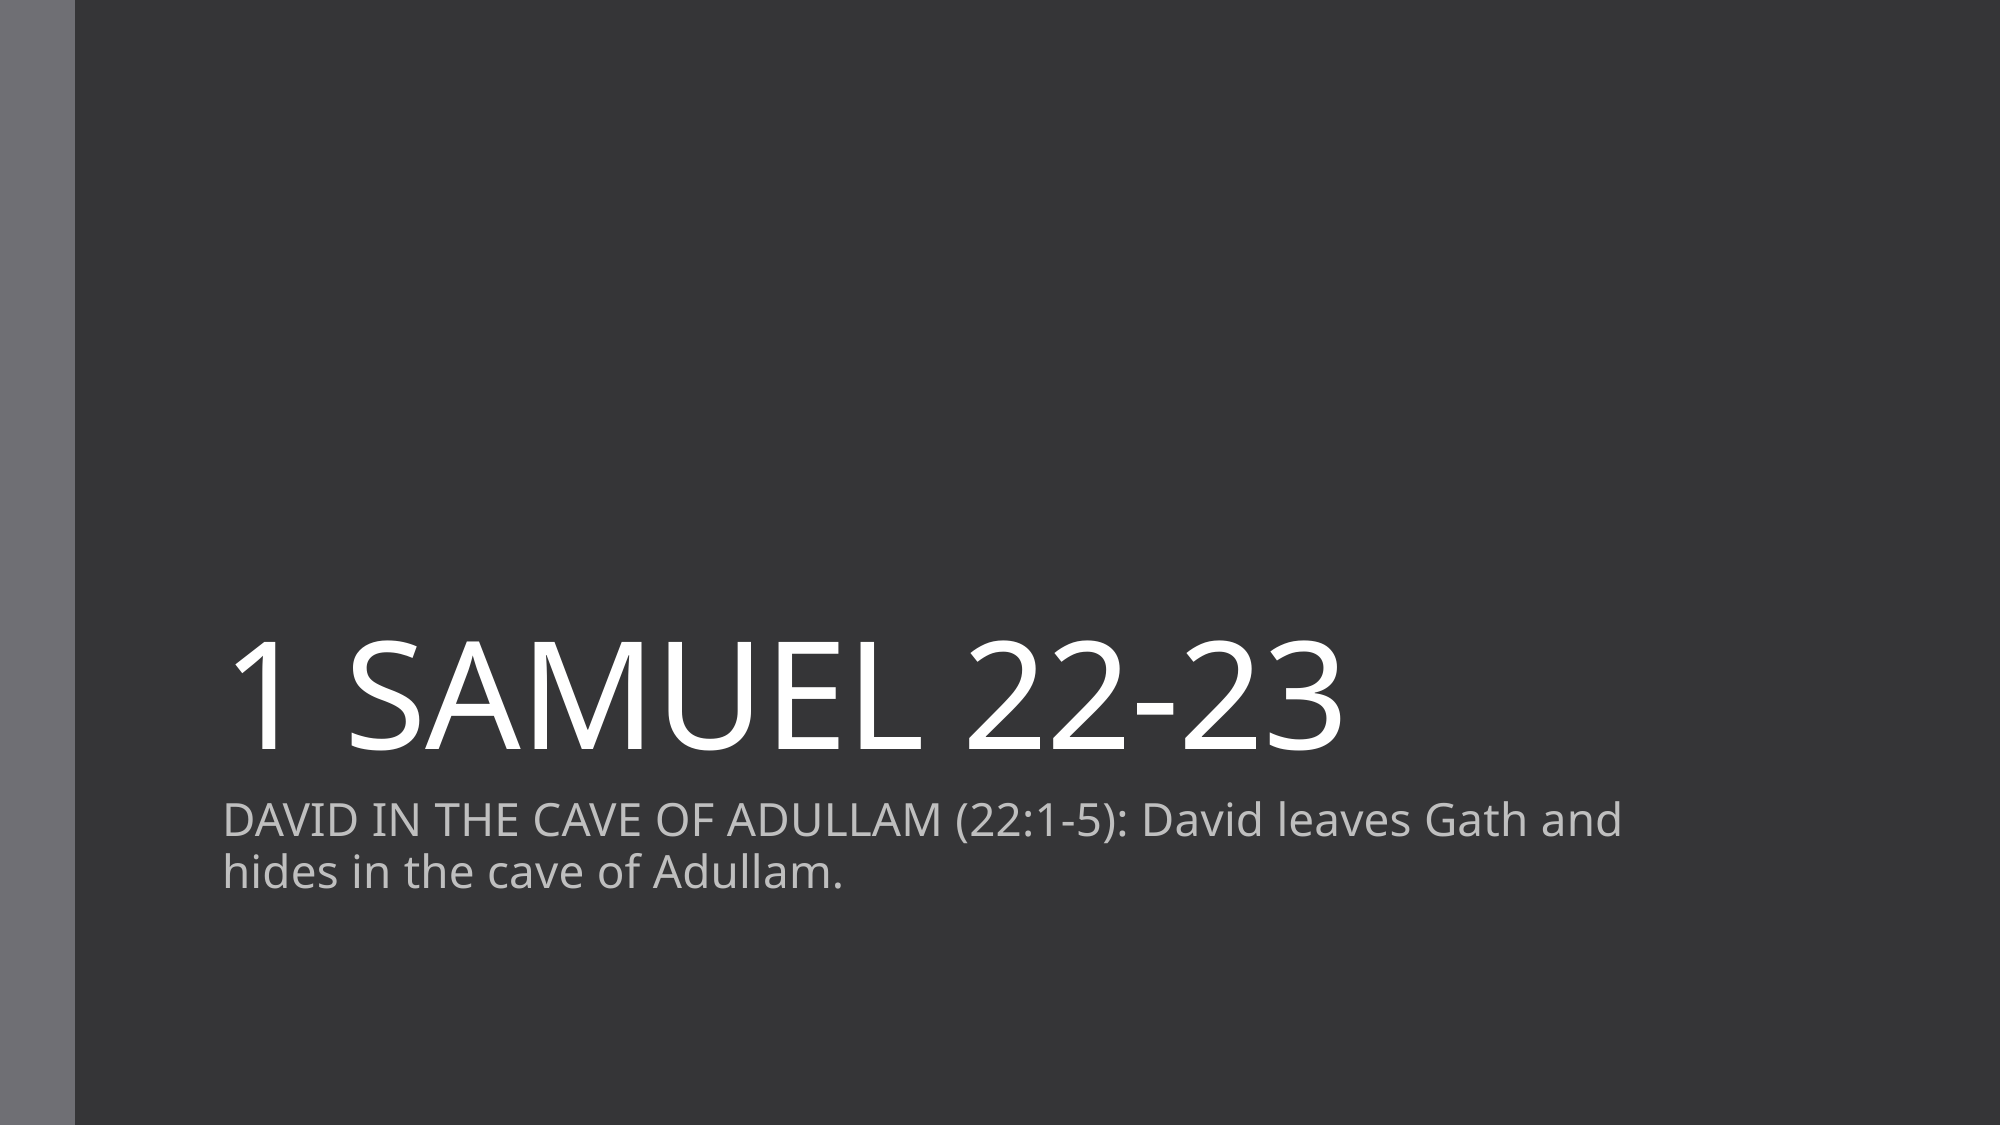

# 1 SAMUEL 22-23
DAVID IN THE CAVE OF ADULLAM (22:1-5): David leaves Gath and hides in the cave of Adullam.